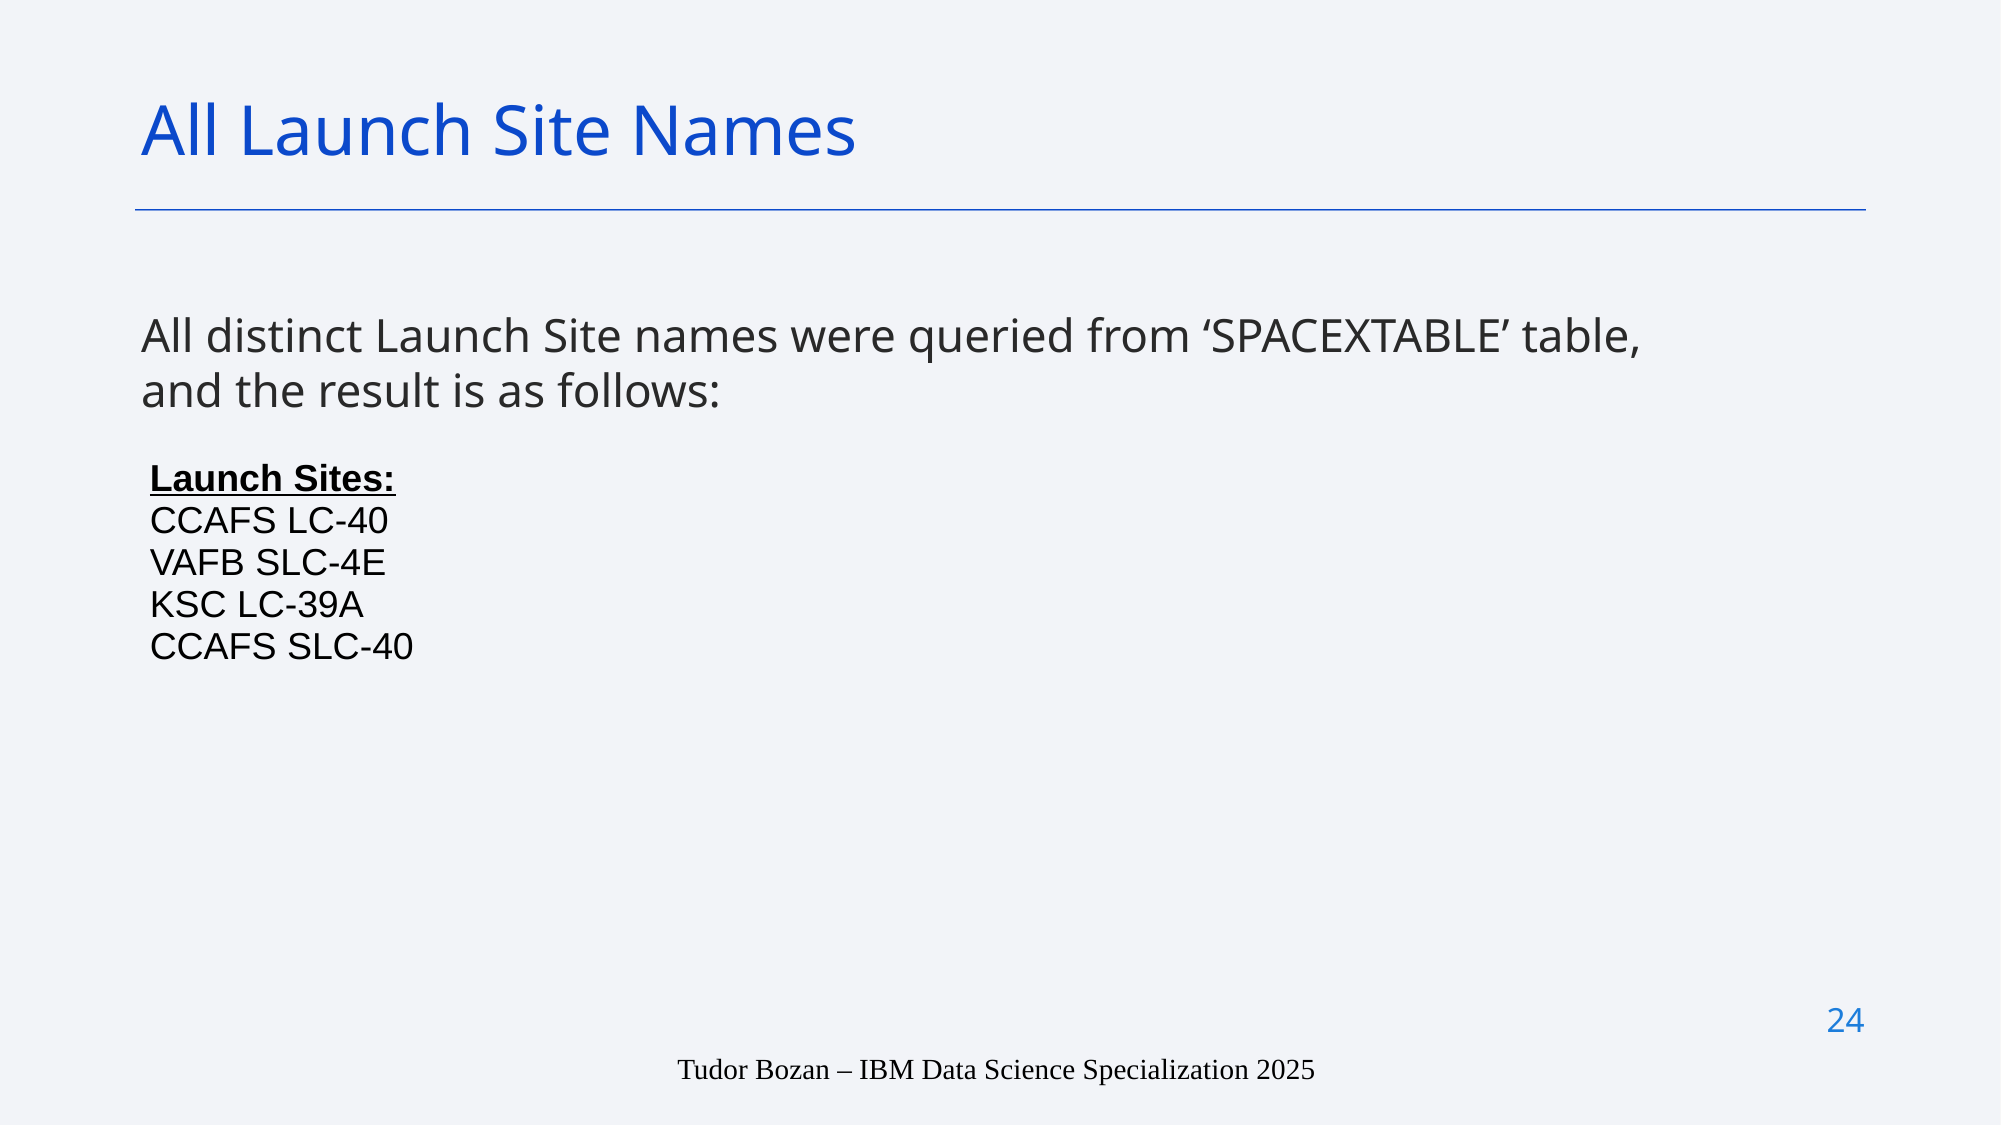

All Launch Site Names
All distinct Launch Site names were queried from ‘SPACEXTABLE’ table, and the result is as follows:
Launch Sites:
CCAFS LC-40
VAFB SLC-4E
KSC LC-39A
CCAFS SLC-40